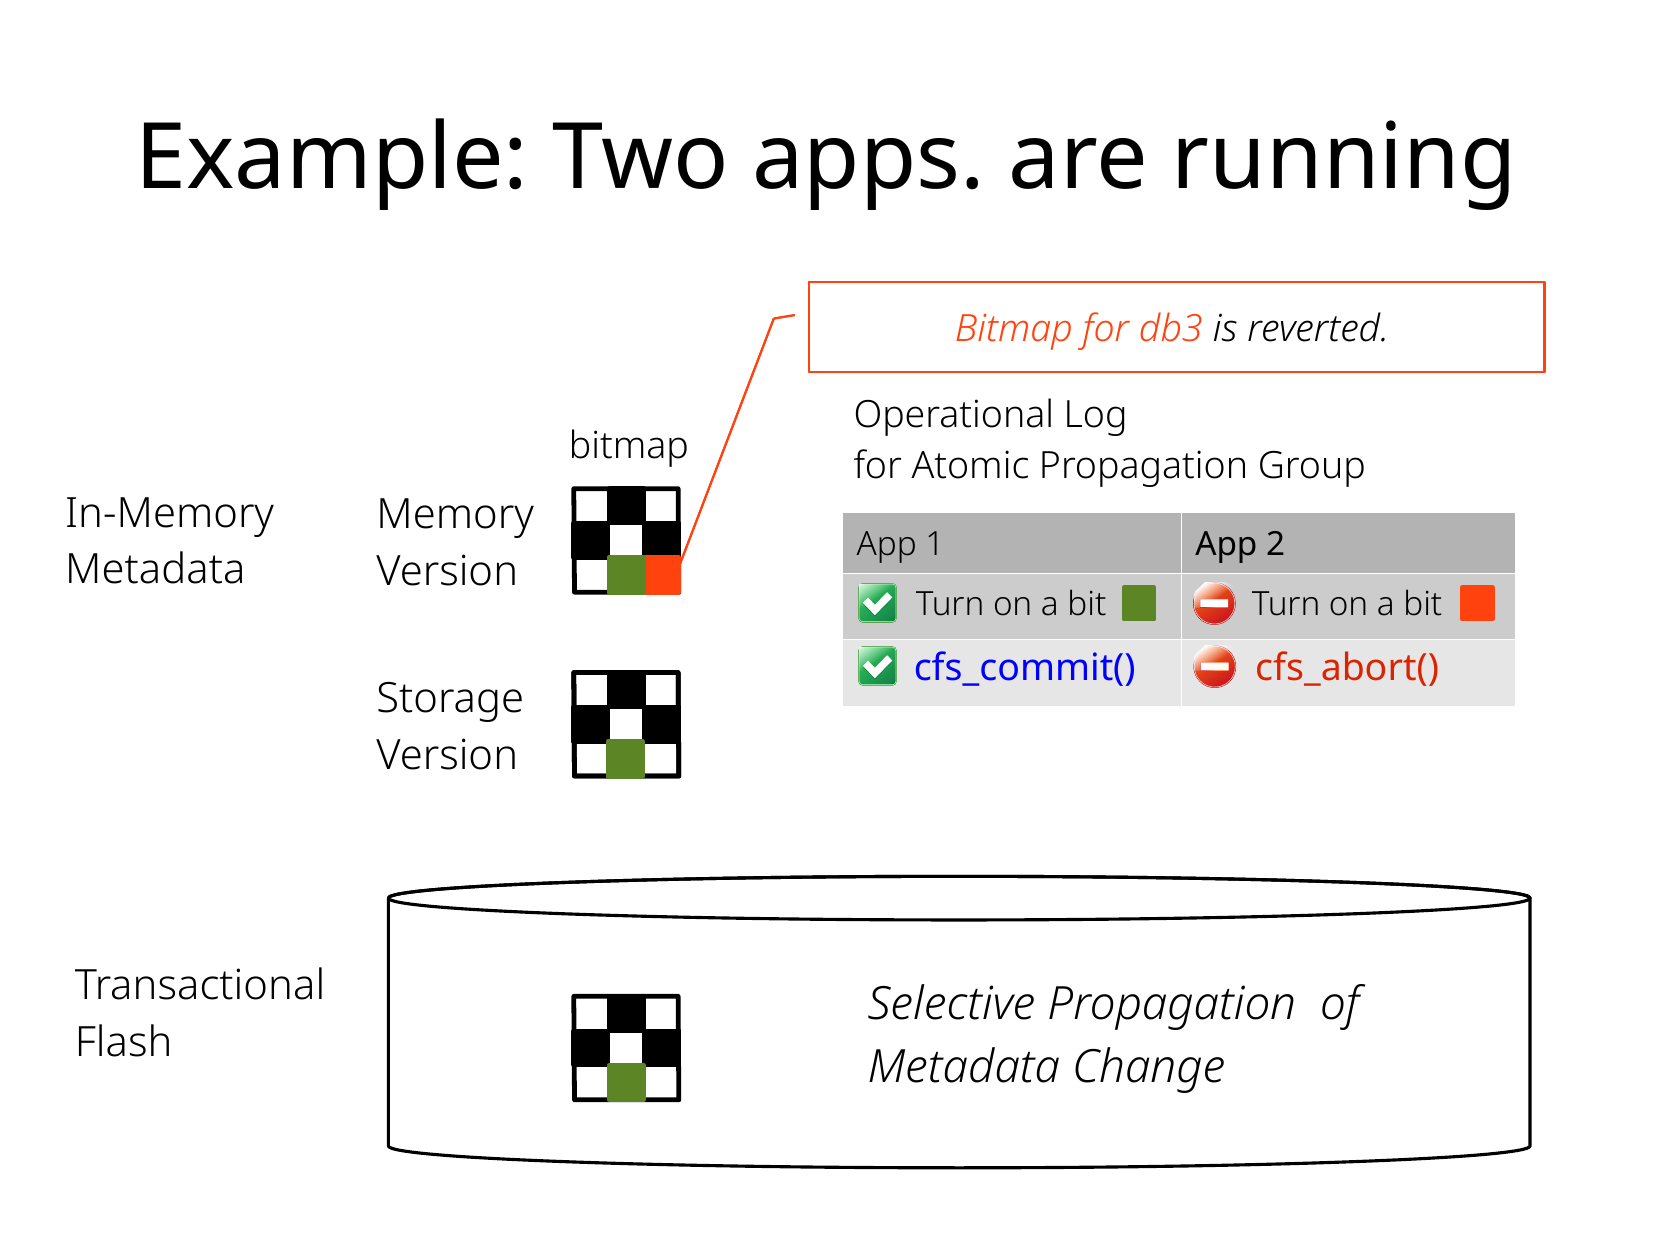

# Example: Two apps. are running
Bitmap for db3 is not written.
Bitmap for db3 is reverted.
Operational Log
for Atomic Propagation Group
bitmap
In-Memory
Metadata
Memory
Version
| App 1 | App 2 |
| --- | --- |
| | |
| | |
Turn on a bit
Turn on a bit
cfs_commit()
cfs_abort()
Storage
Version
Transactional
Flash
Selective Propagation of Metadata Change